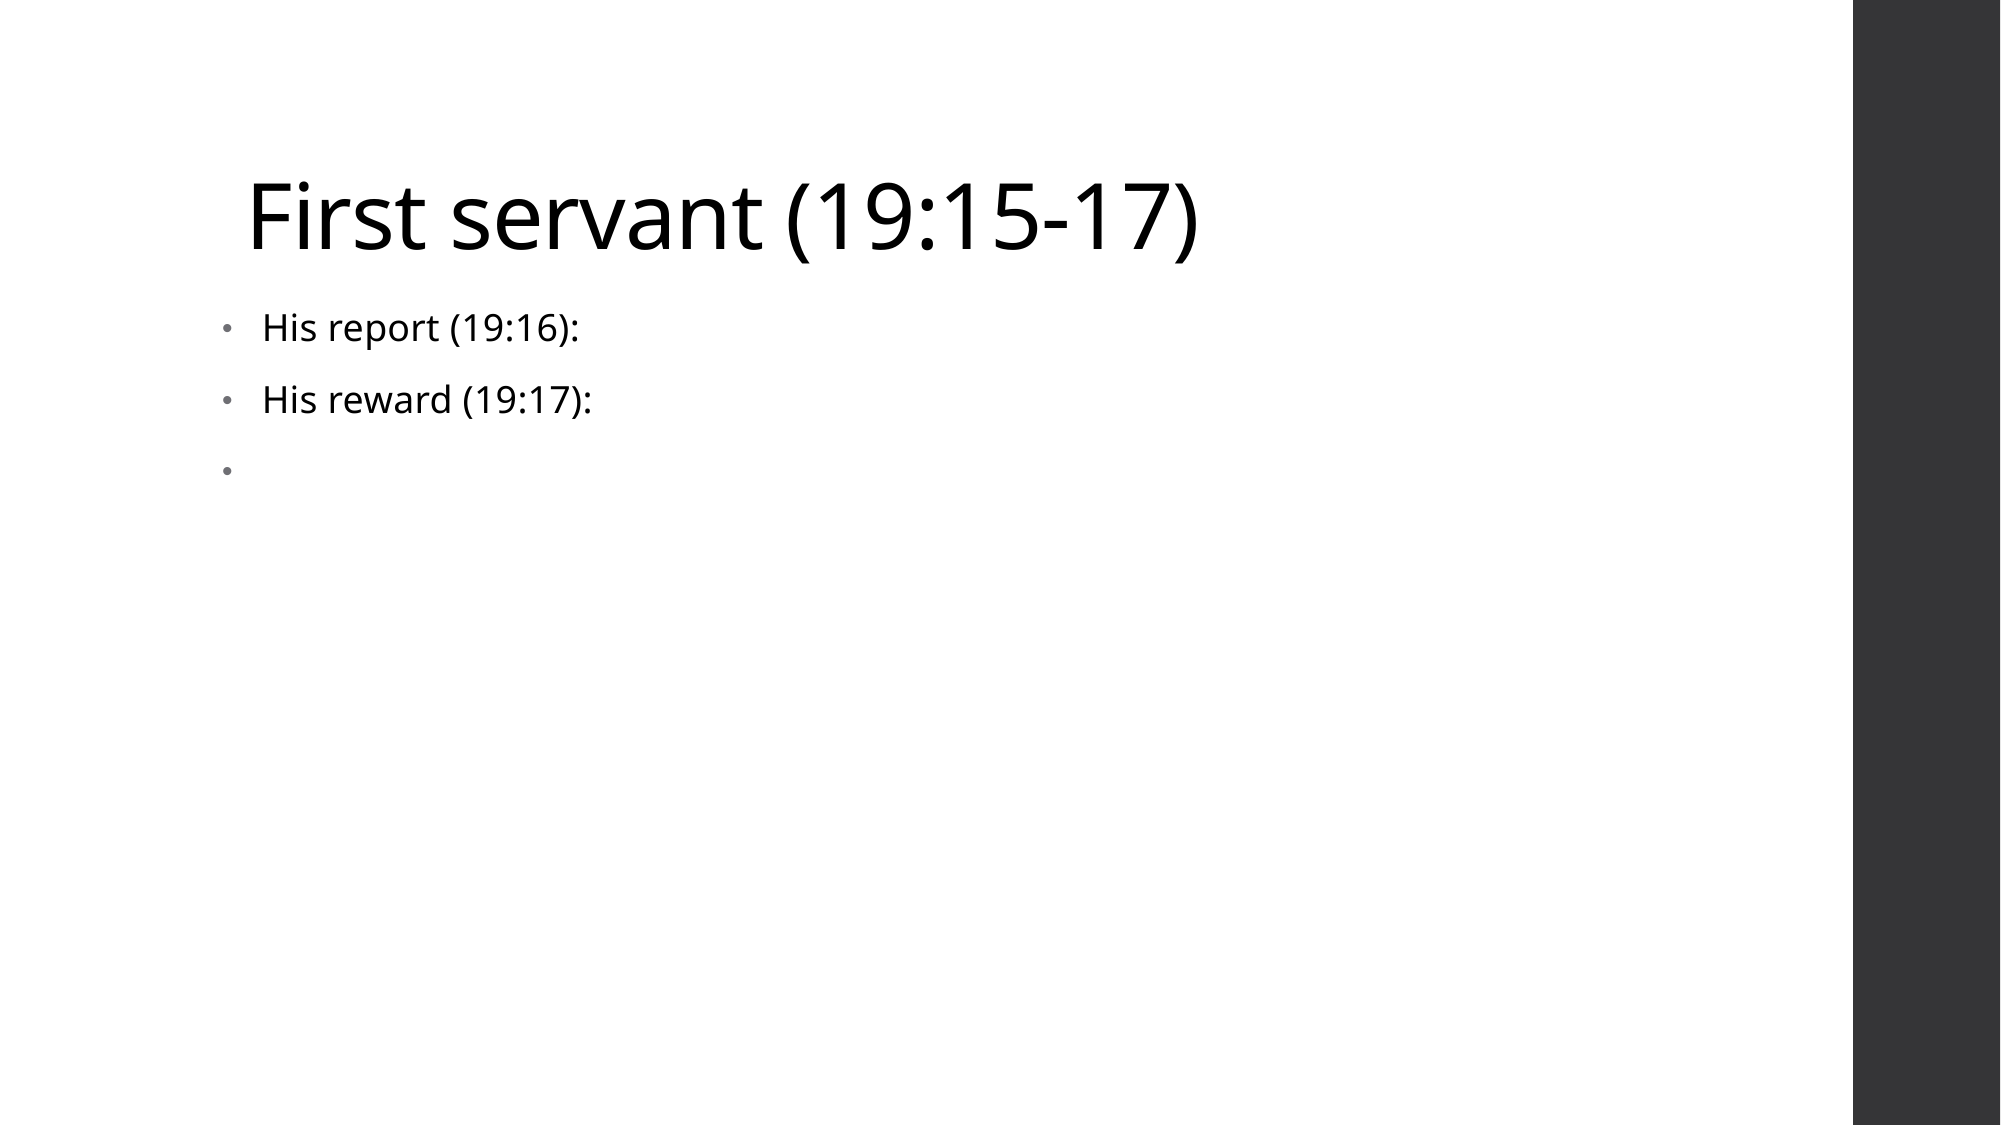

# First servant (19:15-17)
 His report (19:16):
 His reward (19:17):